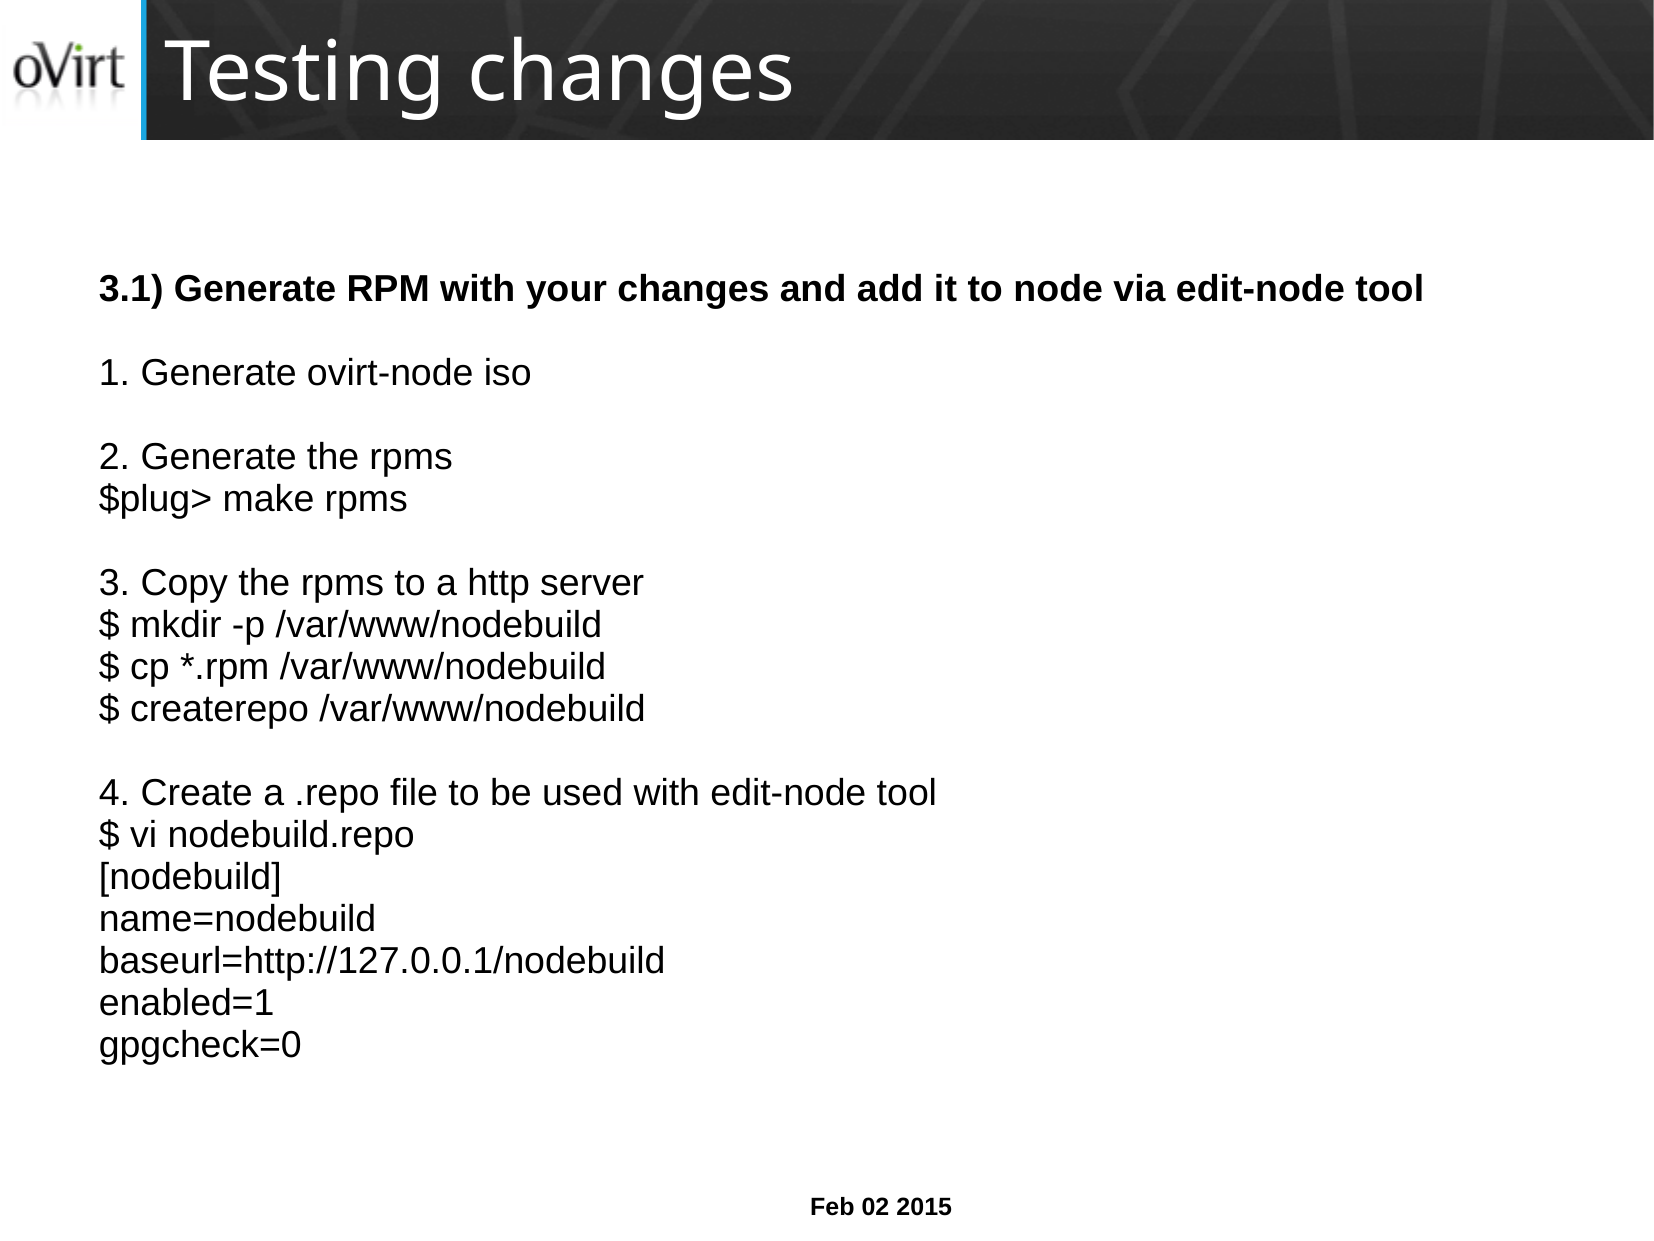

# Testing changes
3.1) Generate RPM with your changes and add it to node via edit-node tool
1. Generate ovirt-node iso
2. Generate the rpms
$plug> make rpms
3. Copy the rpms to a http server
$ mkdir -p /var/www/nodebuild
$ cp *.rpm /var/www/nodebuild
$ createrepo /var/www/nodebuild
4. Create a .repo file to be used with edit-node tool
$ vi nodebuild.repo
[nodebuild]
name=nodebuild
baseurl=http://127.0.0.1/nodebuild
enabled=1
gpgcheck=0